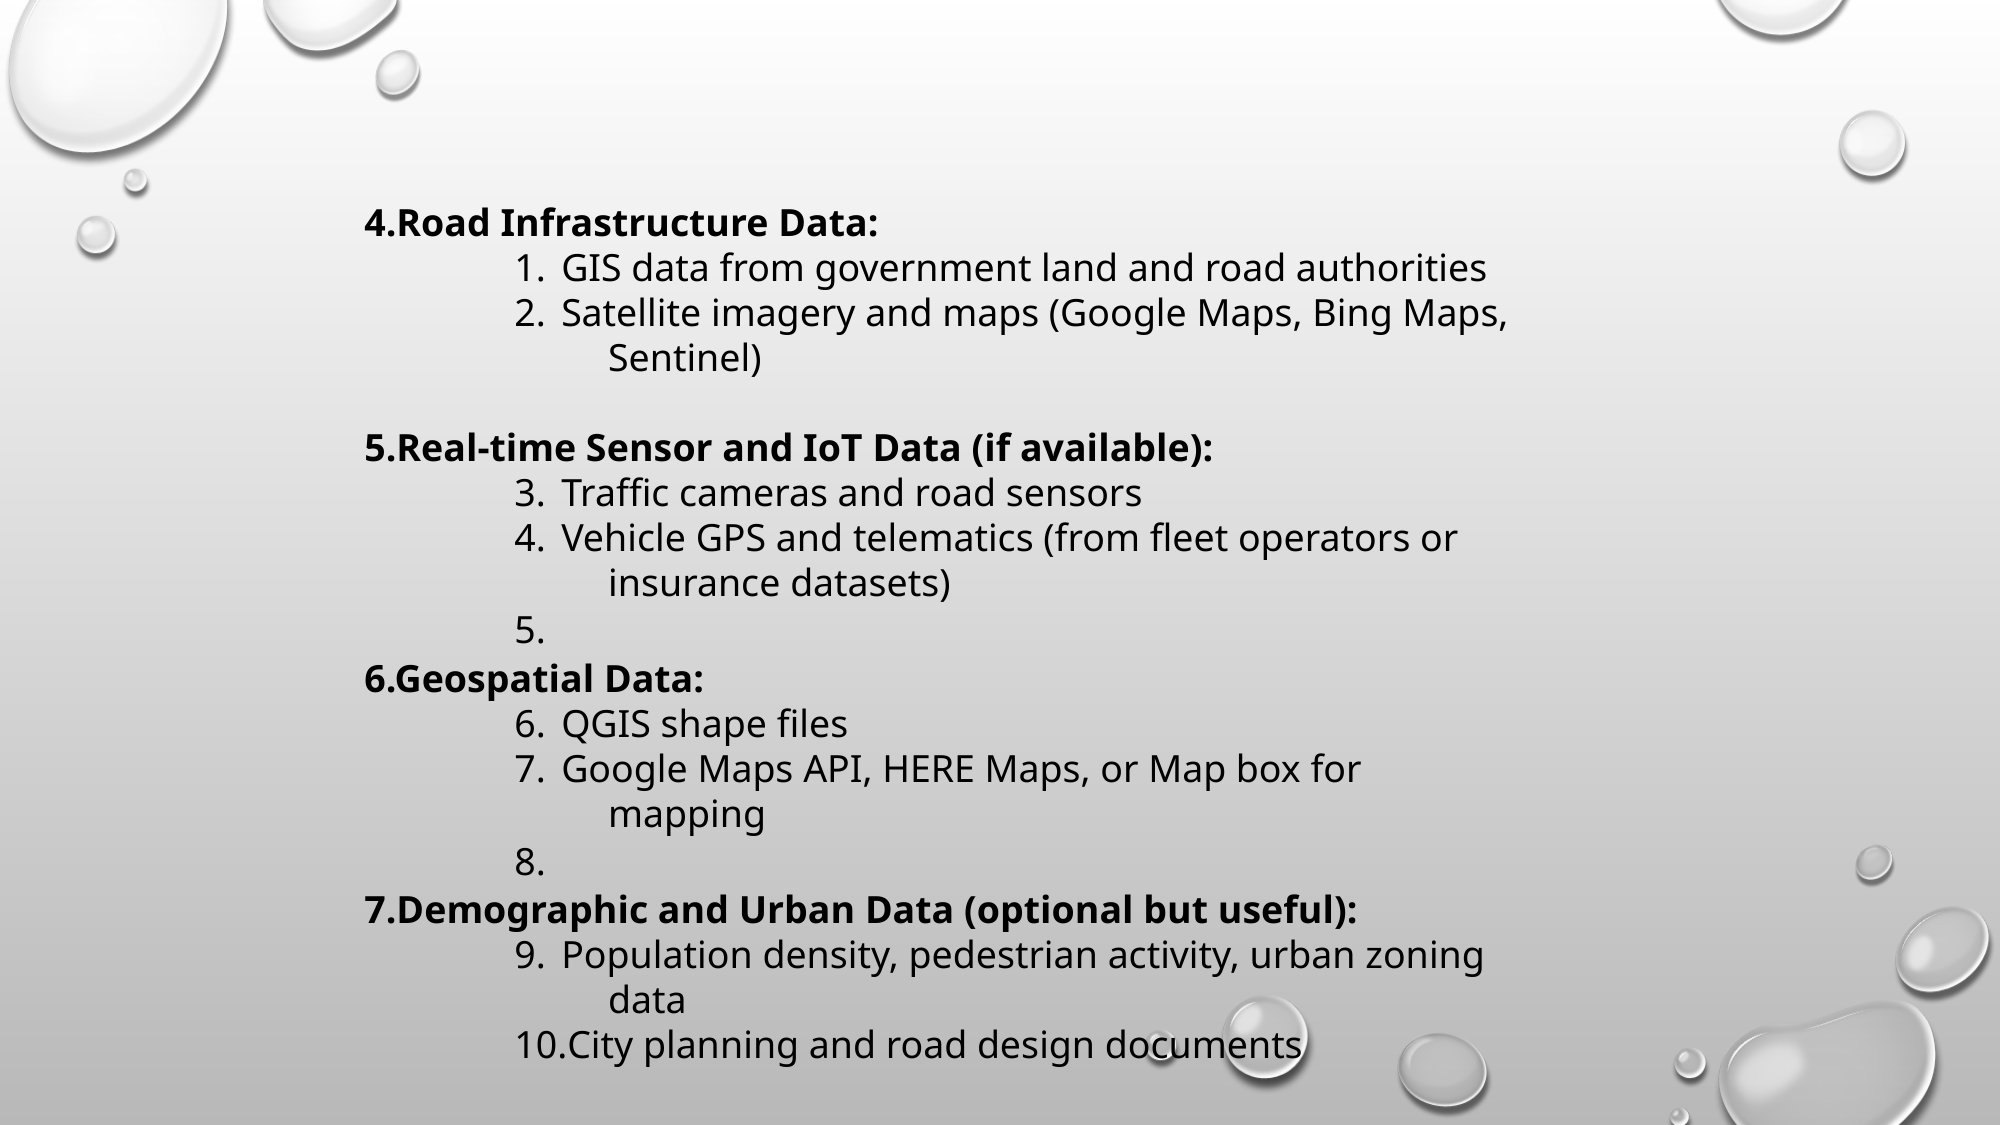

4.Road Infrastructure Data:
GIS data from government land and road authorities
Satellite imagery and maps (Google Maps, Bing Maps, Sentinel)
5.Real-time Sensor and IoT Data (if available):
Traffic cameras and road sensors
Vehicle GPS and telematics (from fleet operators or insurance datasets)
6.Geospatial Data:
QGIS shape files
Google Maps API, HERE Maps, or Map box for mapping
7.Demographic and Urban Data (optional but useful):
Population density, pedestrian activity, urban zoning data
City planning and road design documents